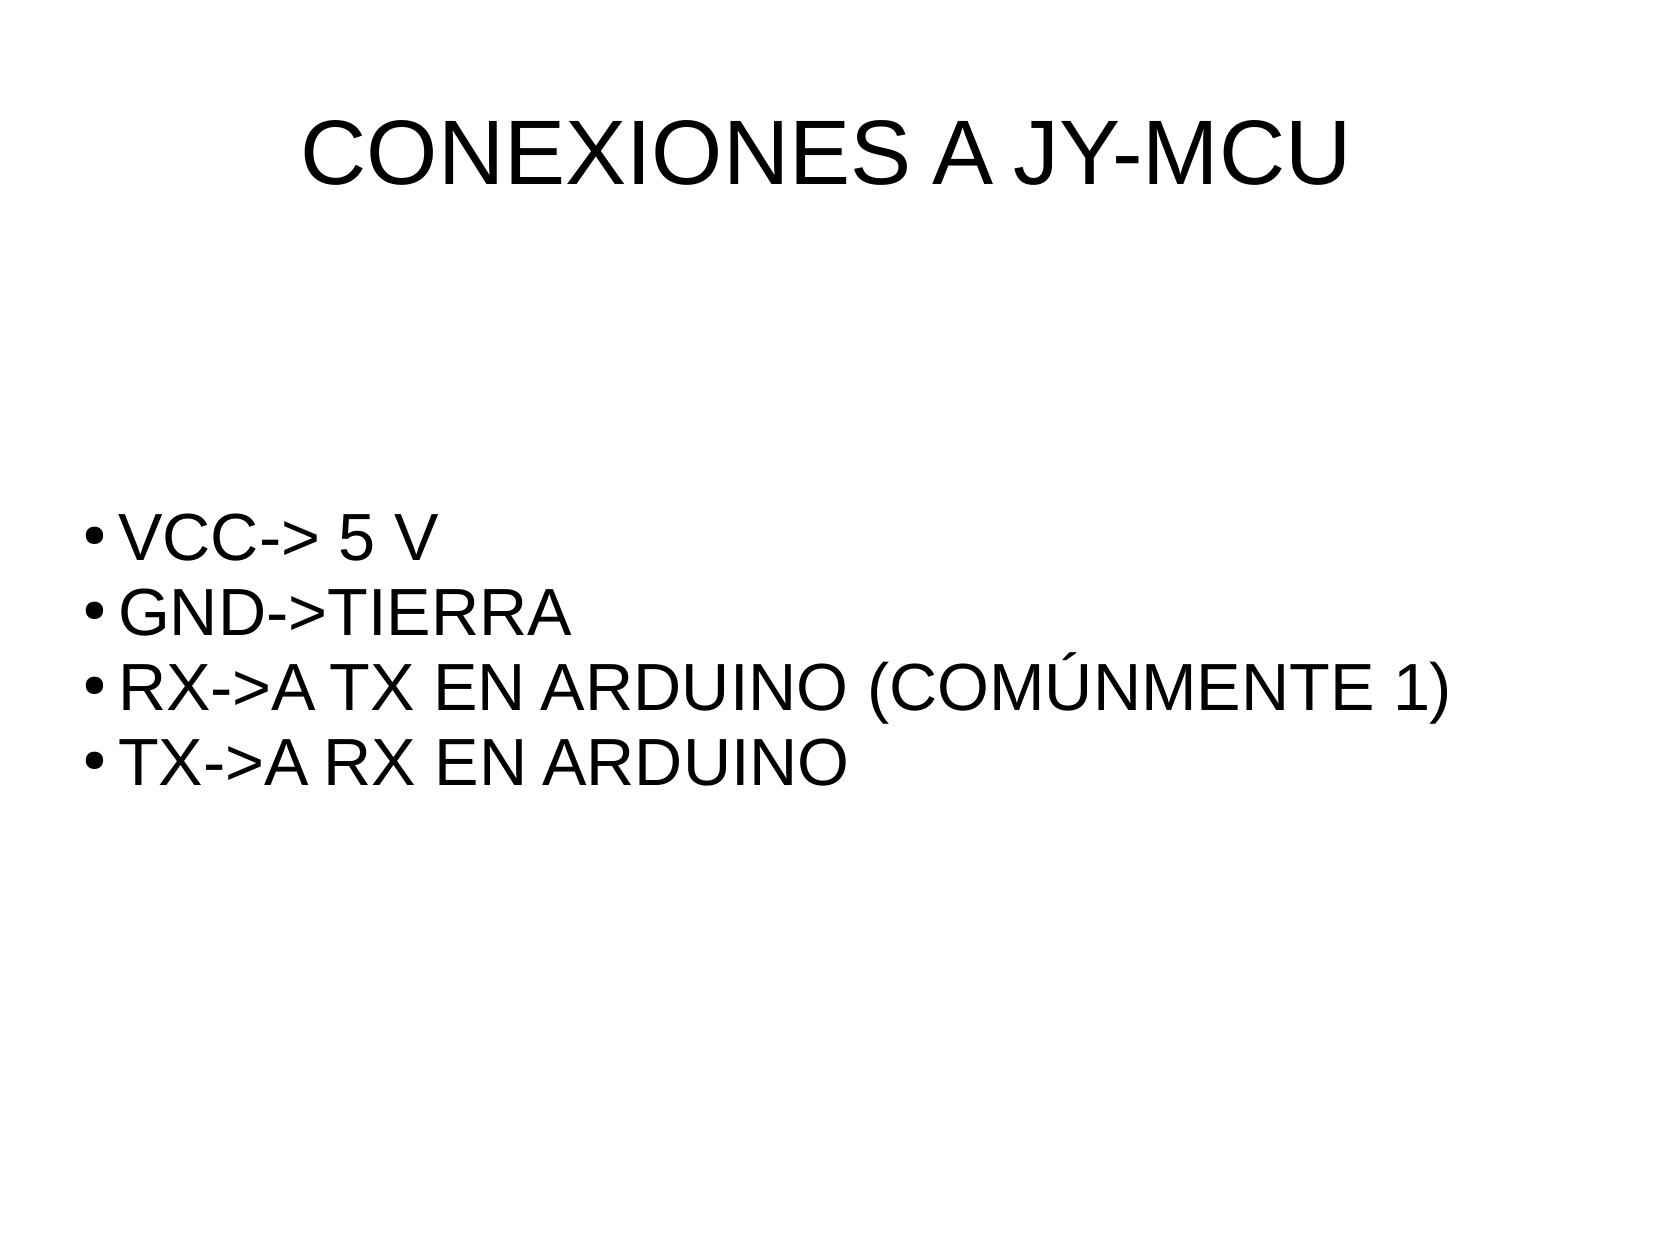

# CONEXIONES A JY-MCU
VCC-> 5 V
GND->TIERRA
RX->A TX EN ARDUINO (COMÚNMENTE 1)
TX->A RX EN ARDUINO